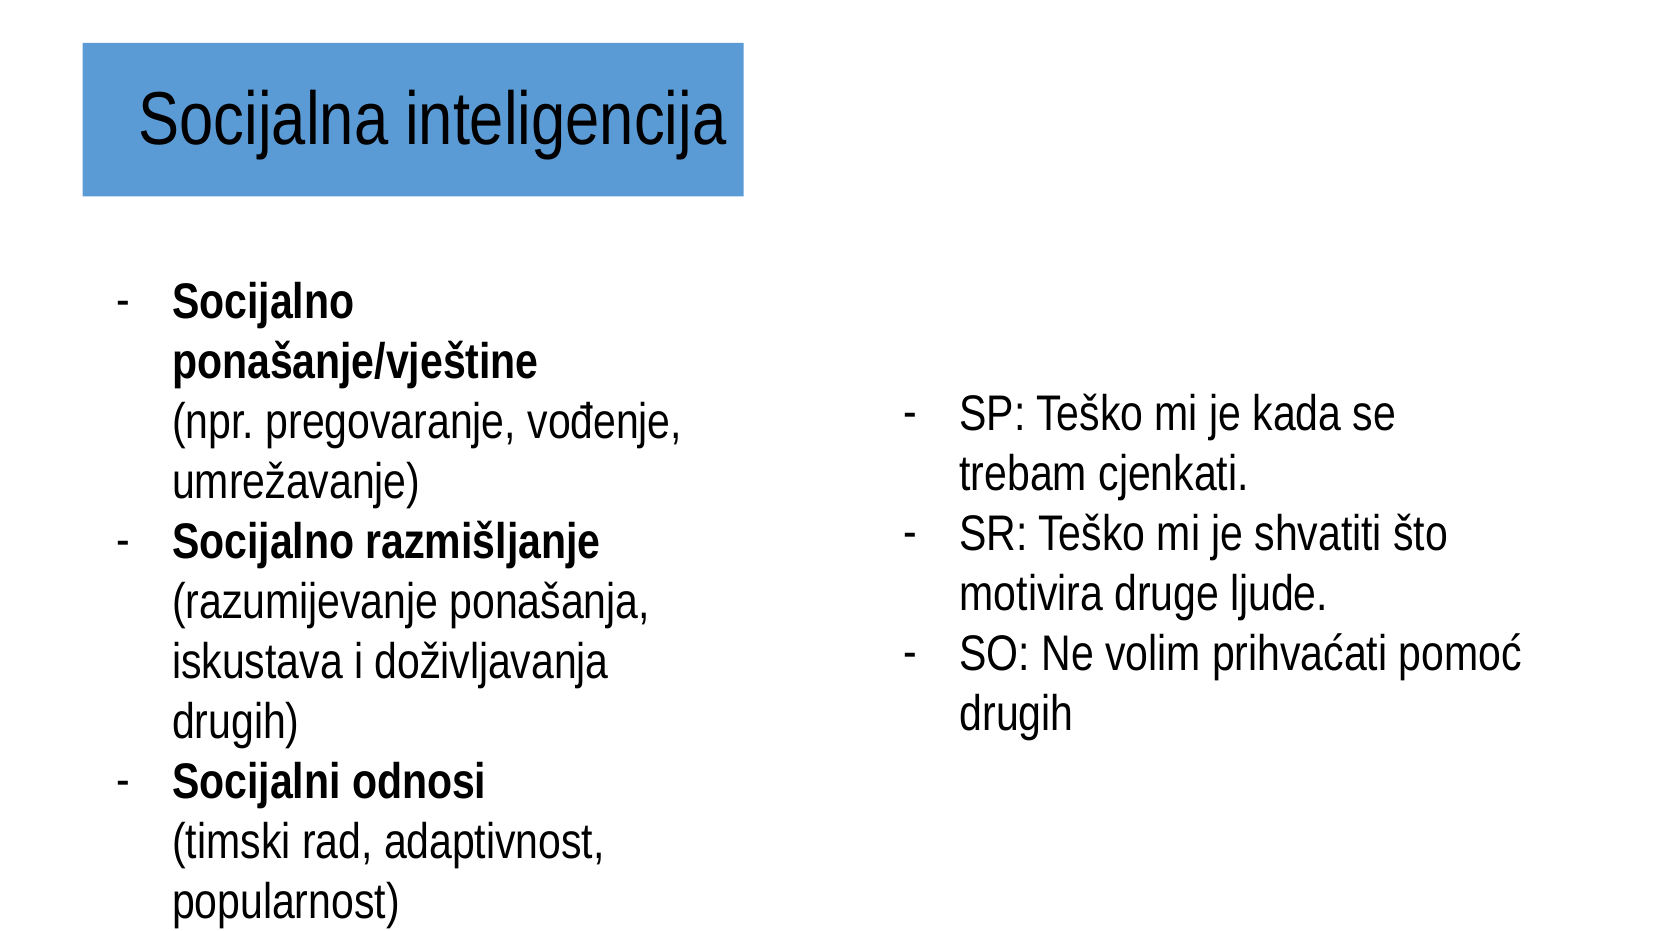

Socijalna inteligencija
Socijalno ponašanje/vještine
	(npr. pregovaranje, vođenje, 	umrežavanje)
Socijalno razmišljanje (razumijevanje ponašanja, iskustava i doživljavanja drugih)
Socijalni odnosi
	(timski rad, adaptivnost, 	popularnost)
SP: Teško mi je kada se trebam cjenkati.
SR: Teško mi je shvatiti što motivira druge ljude.
SO: Ne volim prihvaćati pomoć drugih